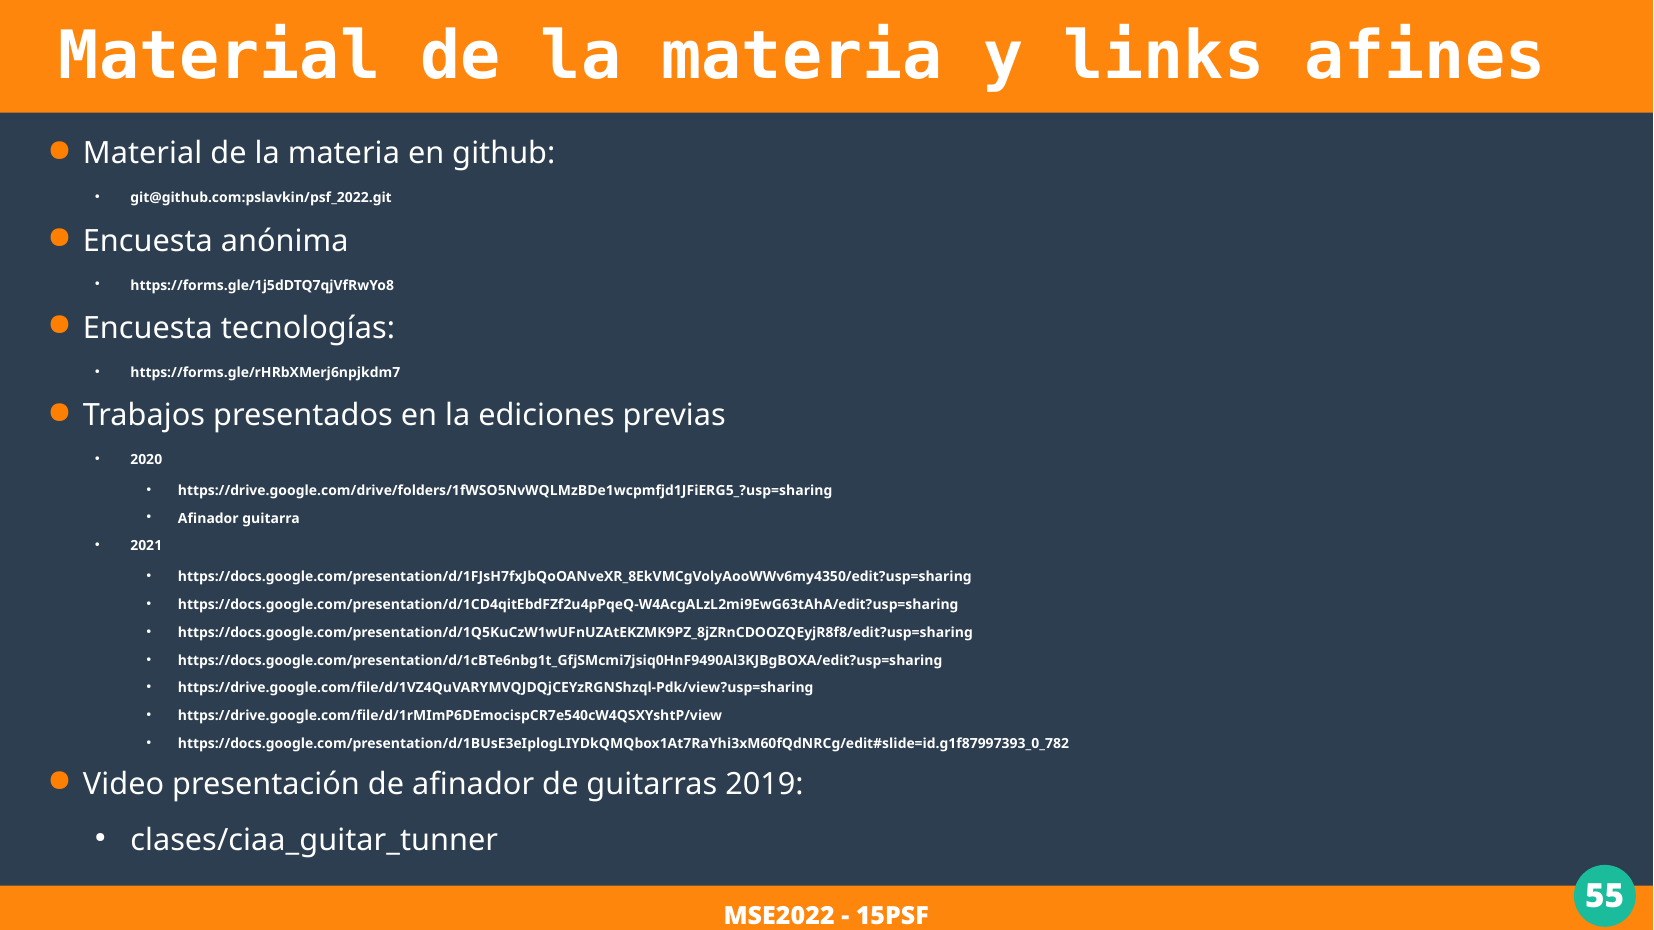

# Material de la materia y links afines
Material de la materia en github:
git@github.com:pslavkin/psf_2022.git
Encuesta anónima
https://forms.gle/1j5dDTQ7qjVfRwYo8
Encuesta tecnologías:
https://forms.gle/rHRbXMerj6npjkdm7
Trabajos presentados en la ediciones previas
2020
https://drive.google.com/drive/folders/1fWSO5NvWQLMzBDe1wcpmfjd1JFiERG5_?usp=sharing
Afinador guitarra
2021
https://docs.google.com/presentation/d/1FJsH7fxJbQoOANveXR_8EkVMCgVolyAooWWv6my4350/edit?usp=sharing
https://docs.google.com/presentation/d/1CD4qitEbdFZf2u4pPqeQ-W4AcgALzL2mi9EwG63tAhA/edit?usp=sharing
https://docs.google.com/presentation/d/1Q5KuCzW1wUFnUZAtEKZMK9PZ_8jZRnCDOOZQEyjR8f8/edit?usp=sharing
https://docs.google.com/presentation/d/1cBTe6nbg1t_GfjSMcmi7jsiq0HnF9490Al3KJBgBOXA/edit?usp=sharing
https://drive.google.com/file/d/1VZ4QuVARYMVQJDQjCEYzRGNShzql-Pdk/view?usp=sharing
https://drive.google.com/file/d/1rMImP6DEmocispCR7e540cW4QSXYshtP/view
https://docs.google.com/presentation/d/1BUsE3eIplogLIYDkQMQbox1At7RaYhi3xM60fQdNRCg/edit#slide=id.g1f87997393_0_782
Video presentación de afinador de guitarras 2019:
clases/ciaa_guitar_tunner
MSE2022 - 15PSF